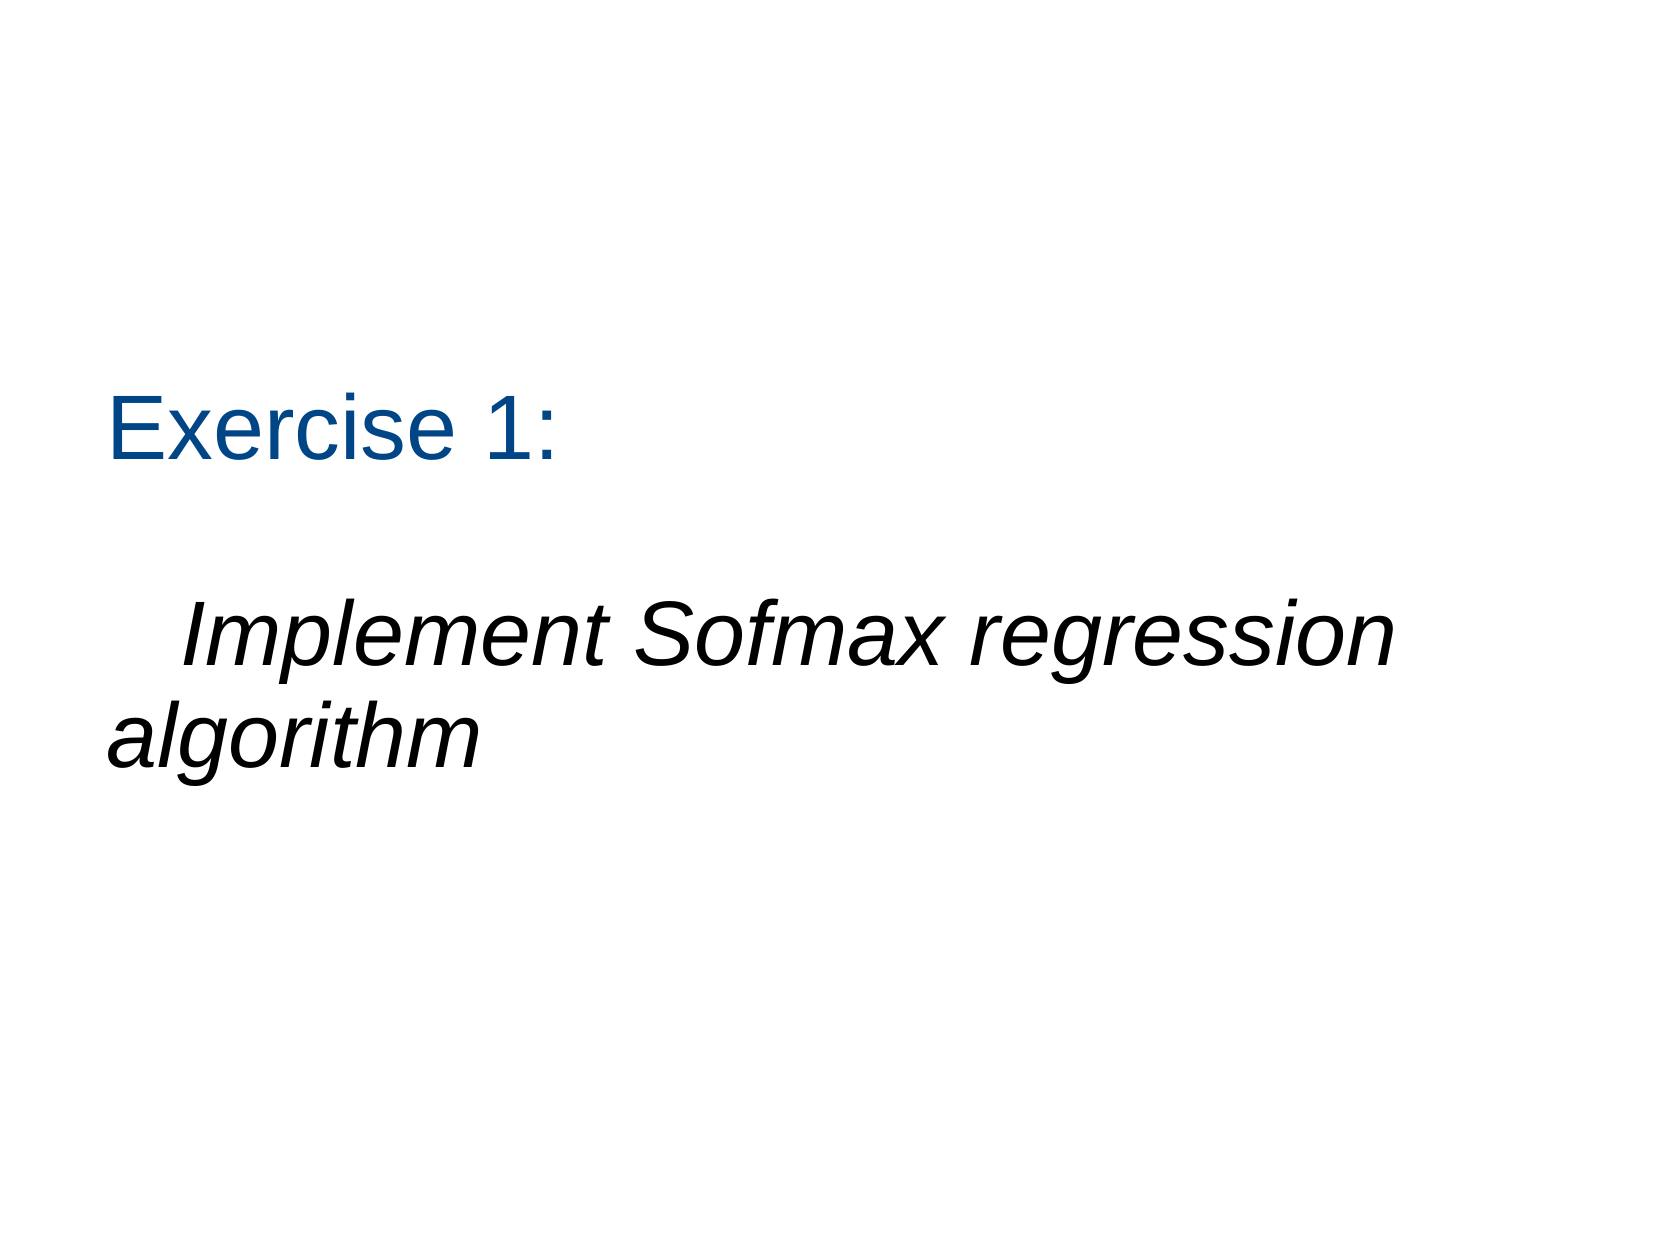

# Exercise 1: Implement Sofmax regression algorithm